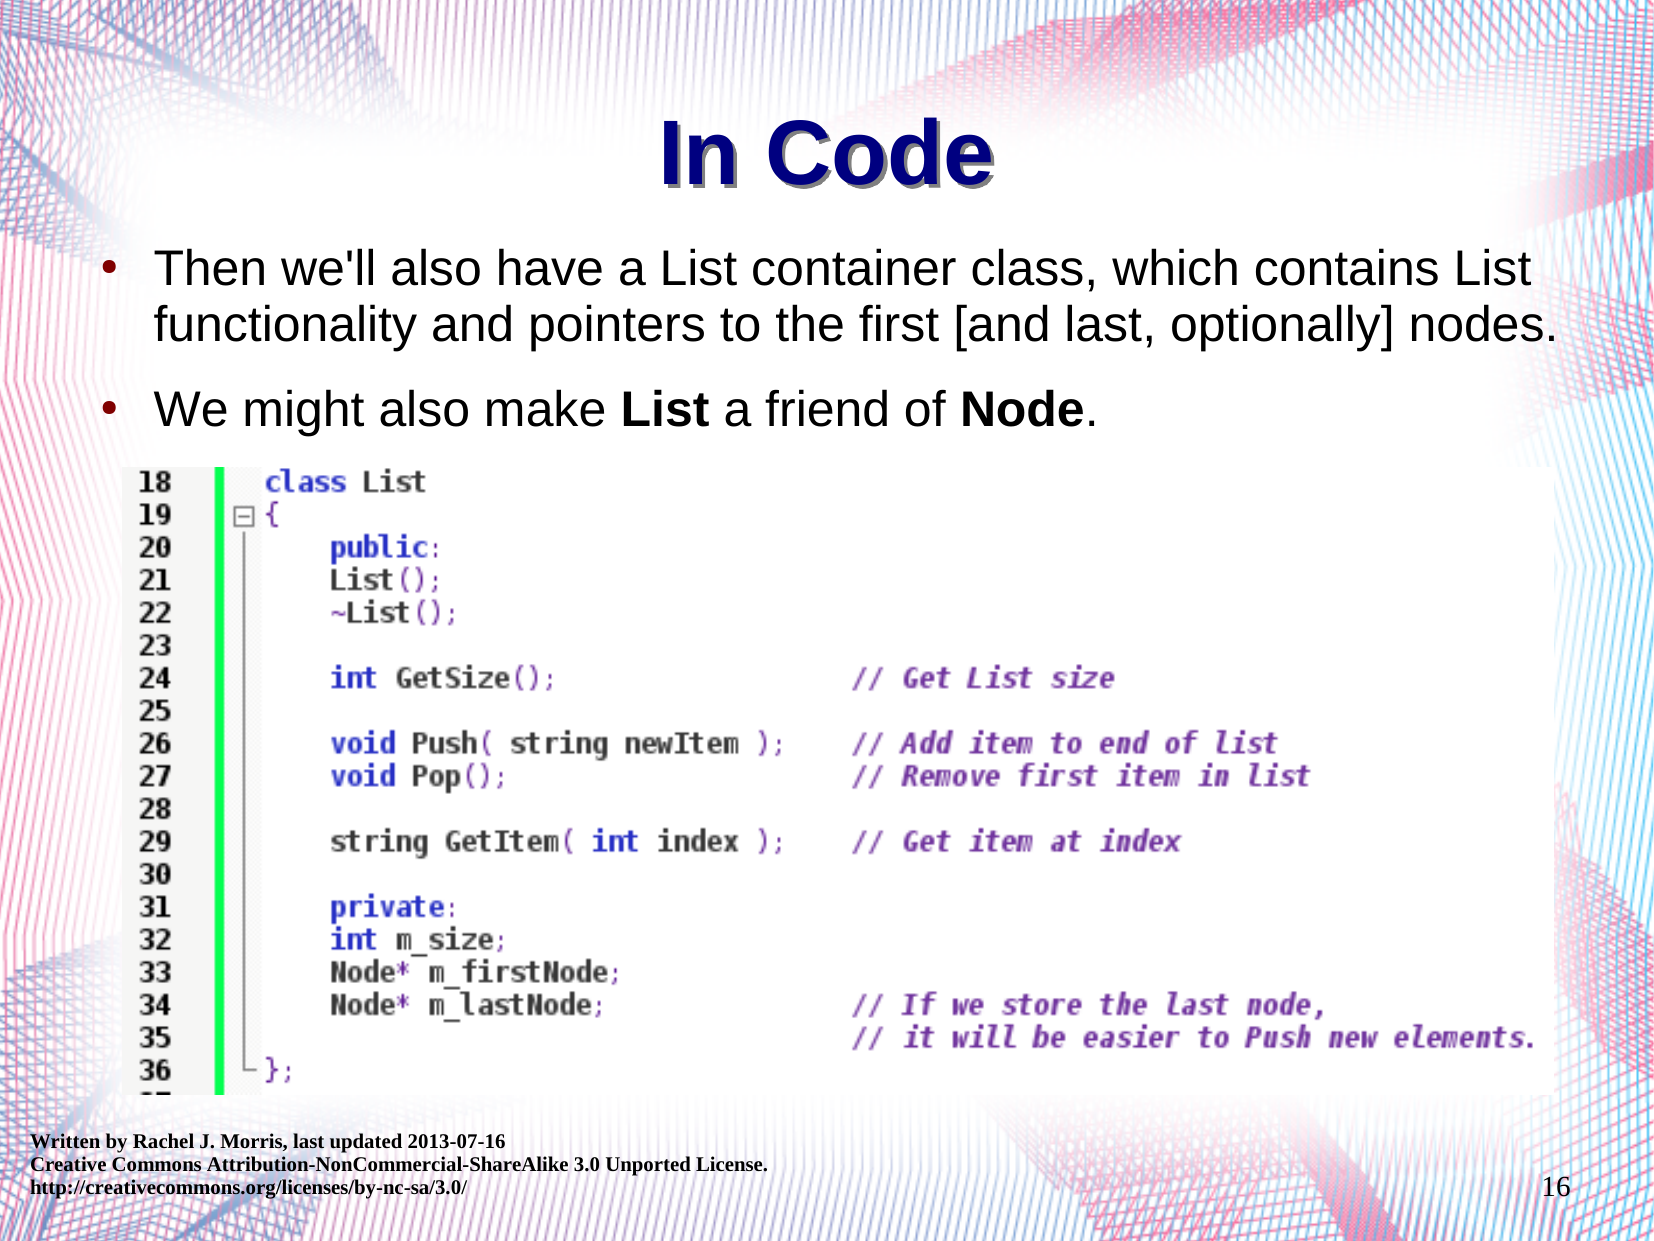

# In Code
Then we'll also have a List container class, which contains List functionality and pointers to the first [and last, optionally] nodes.
We might also make List a friend of Node.
16